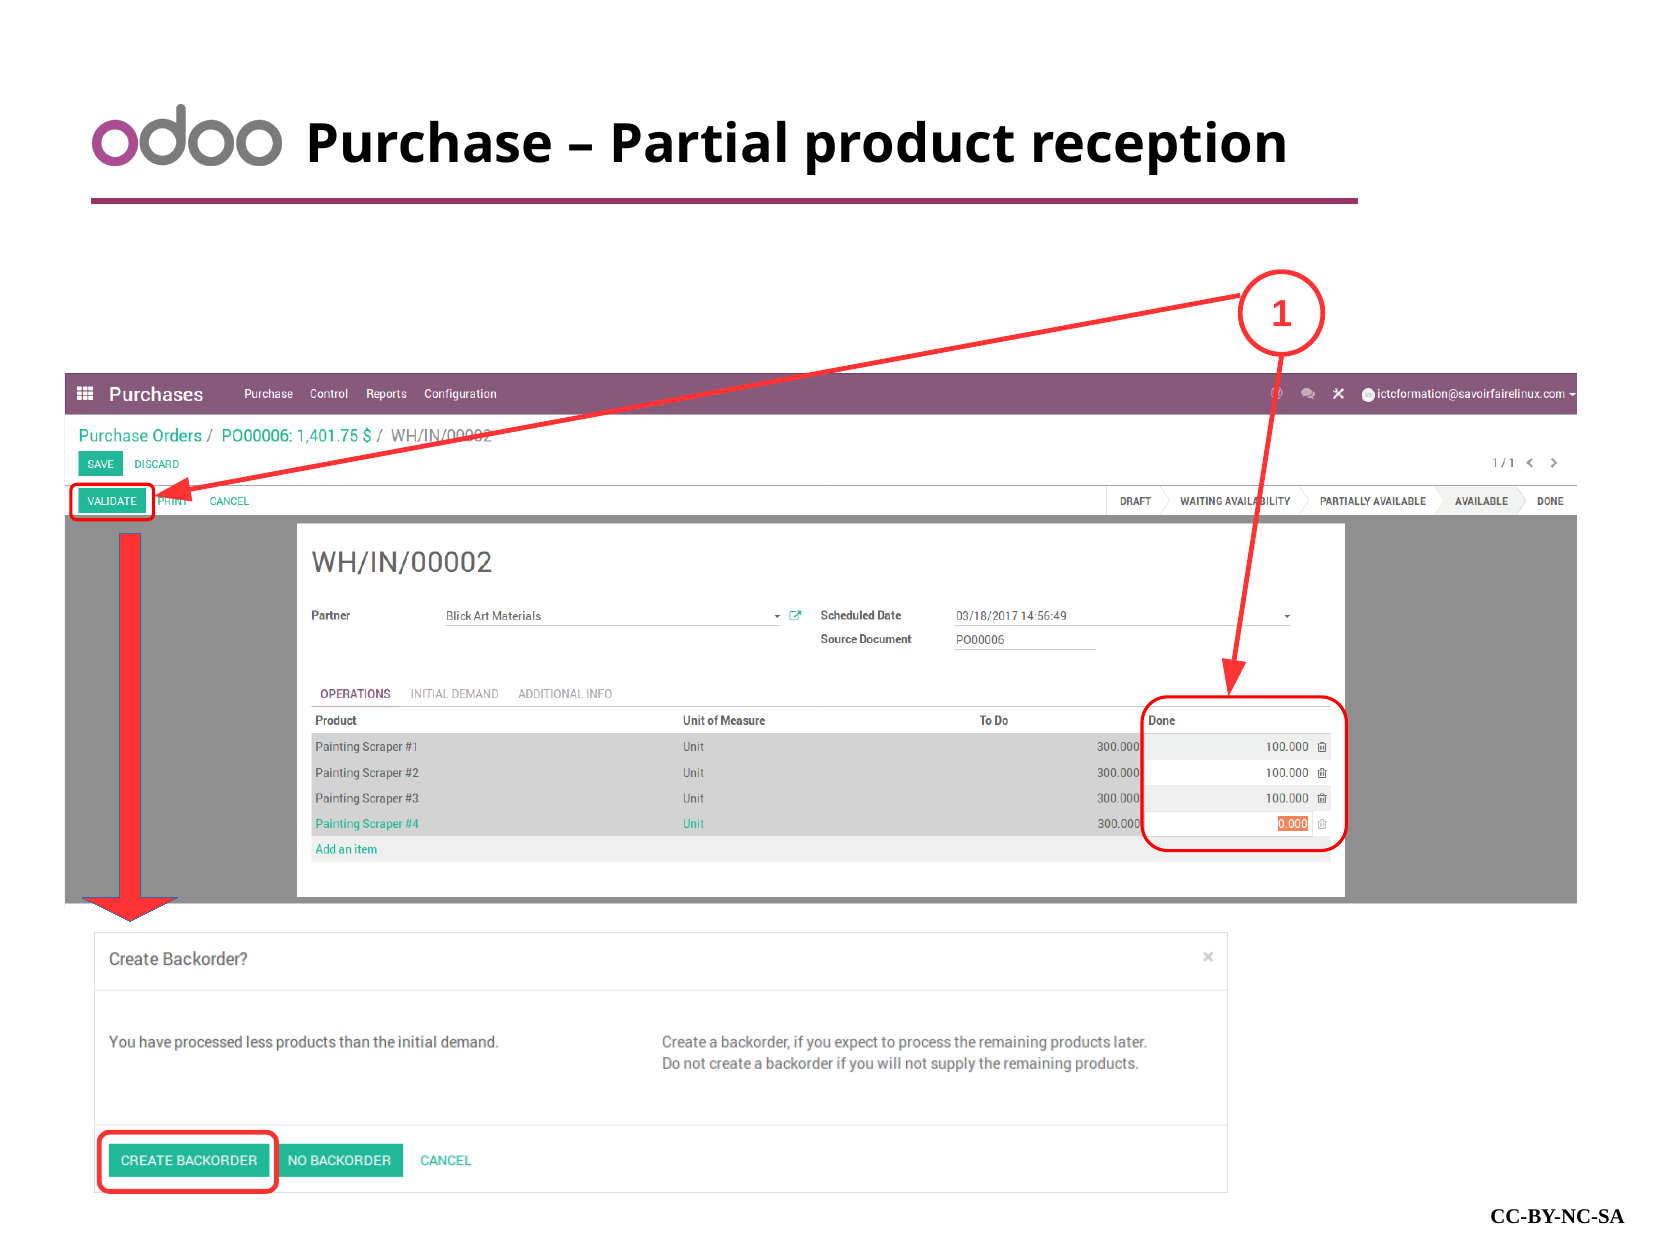

# Purchase – Partial product reception
1